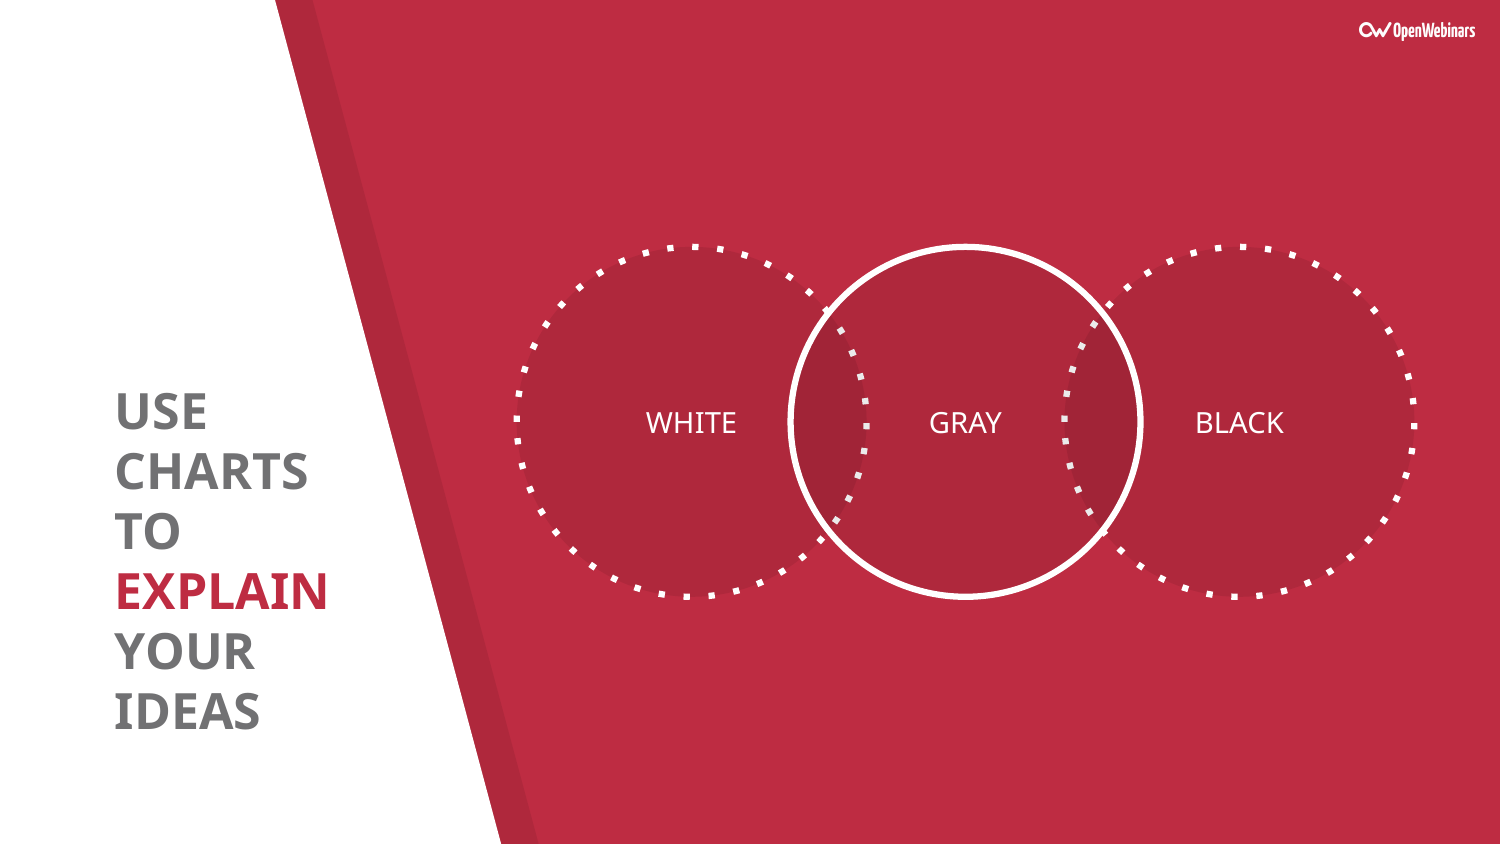

WHITE
GRAY
BLACK
# USE CHARTS TO EXPLAIN YOUR IDEAS